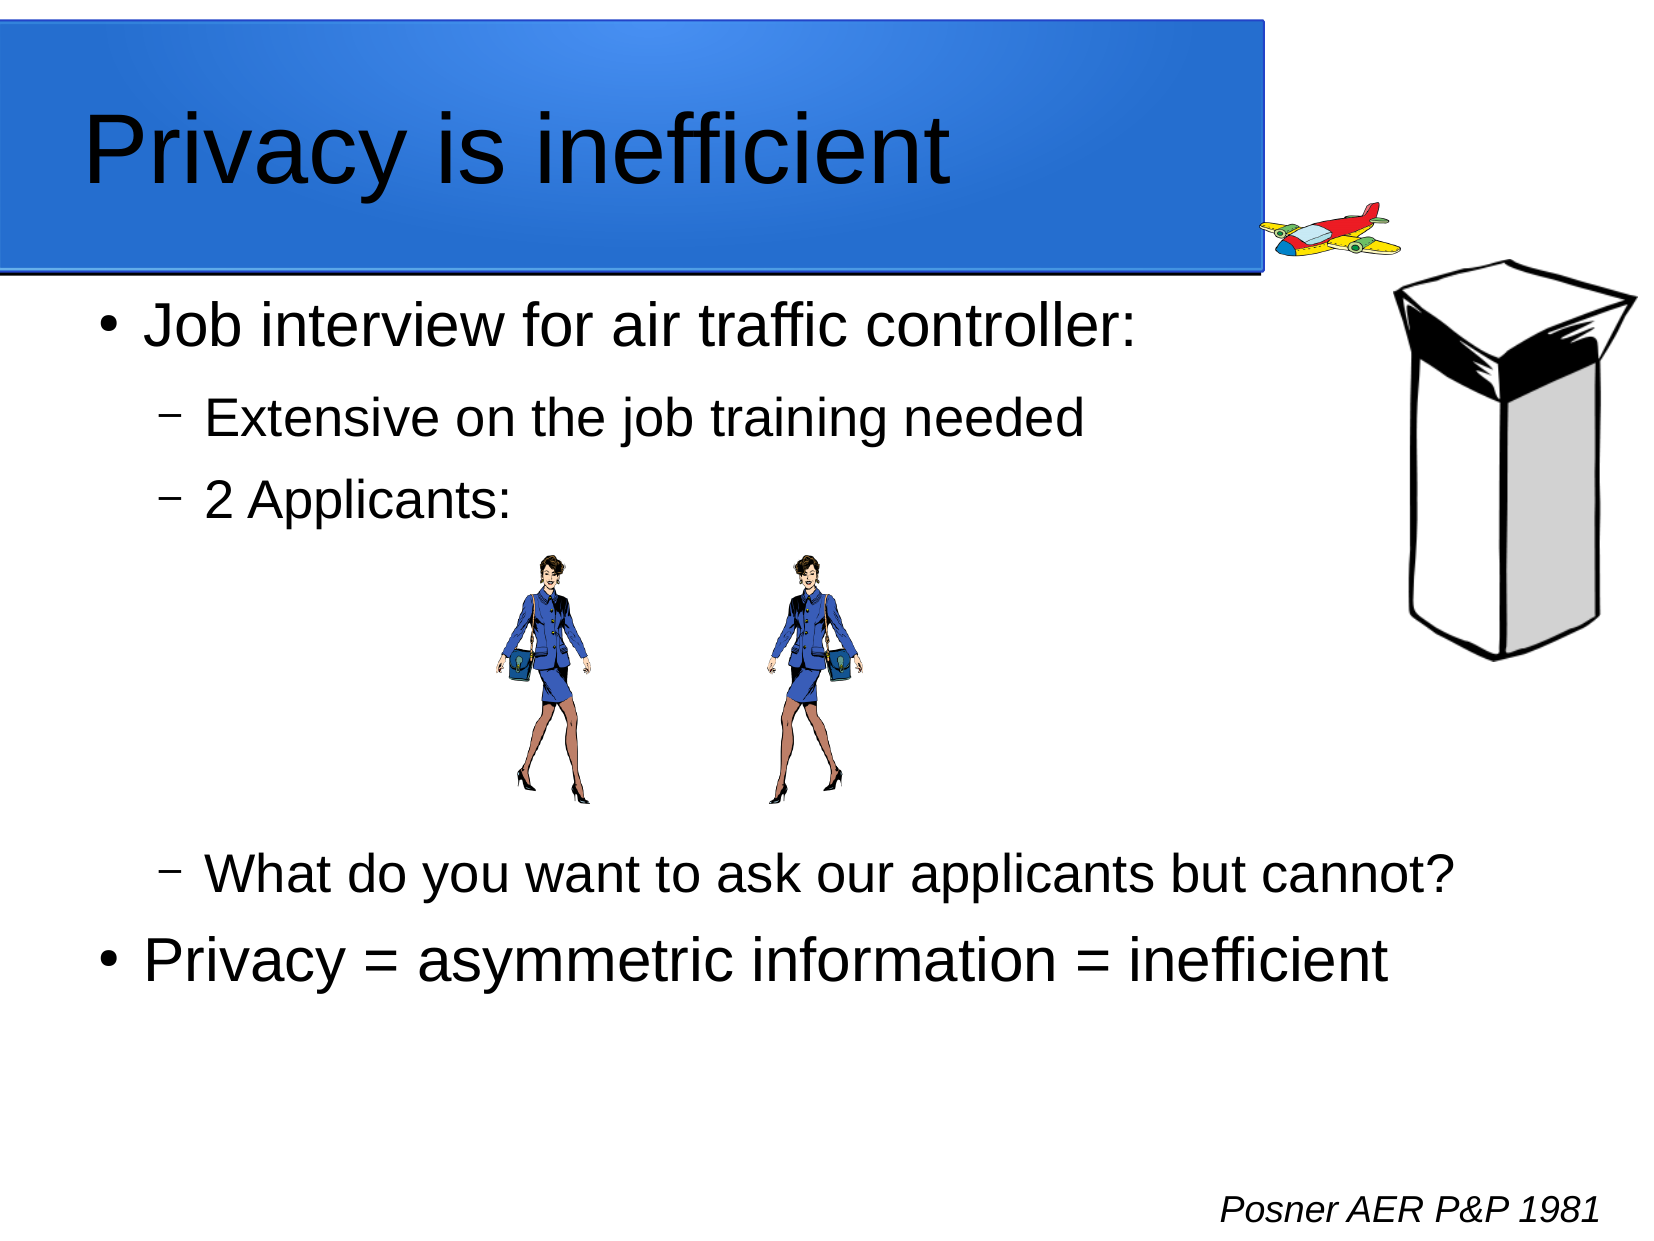

# Privacy is inefficient
Job interview for air traffic controller:
Extensive on the job training needed
2 Applicants:
What do you want to ask our applicants but cannot?
Privacy = asymmetric information = inefficient
Posner AER P&P 1981